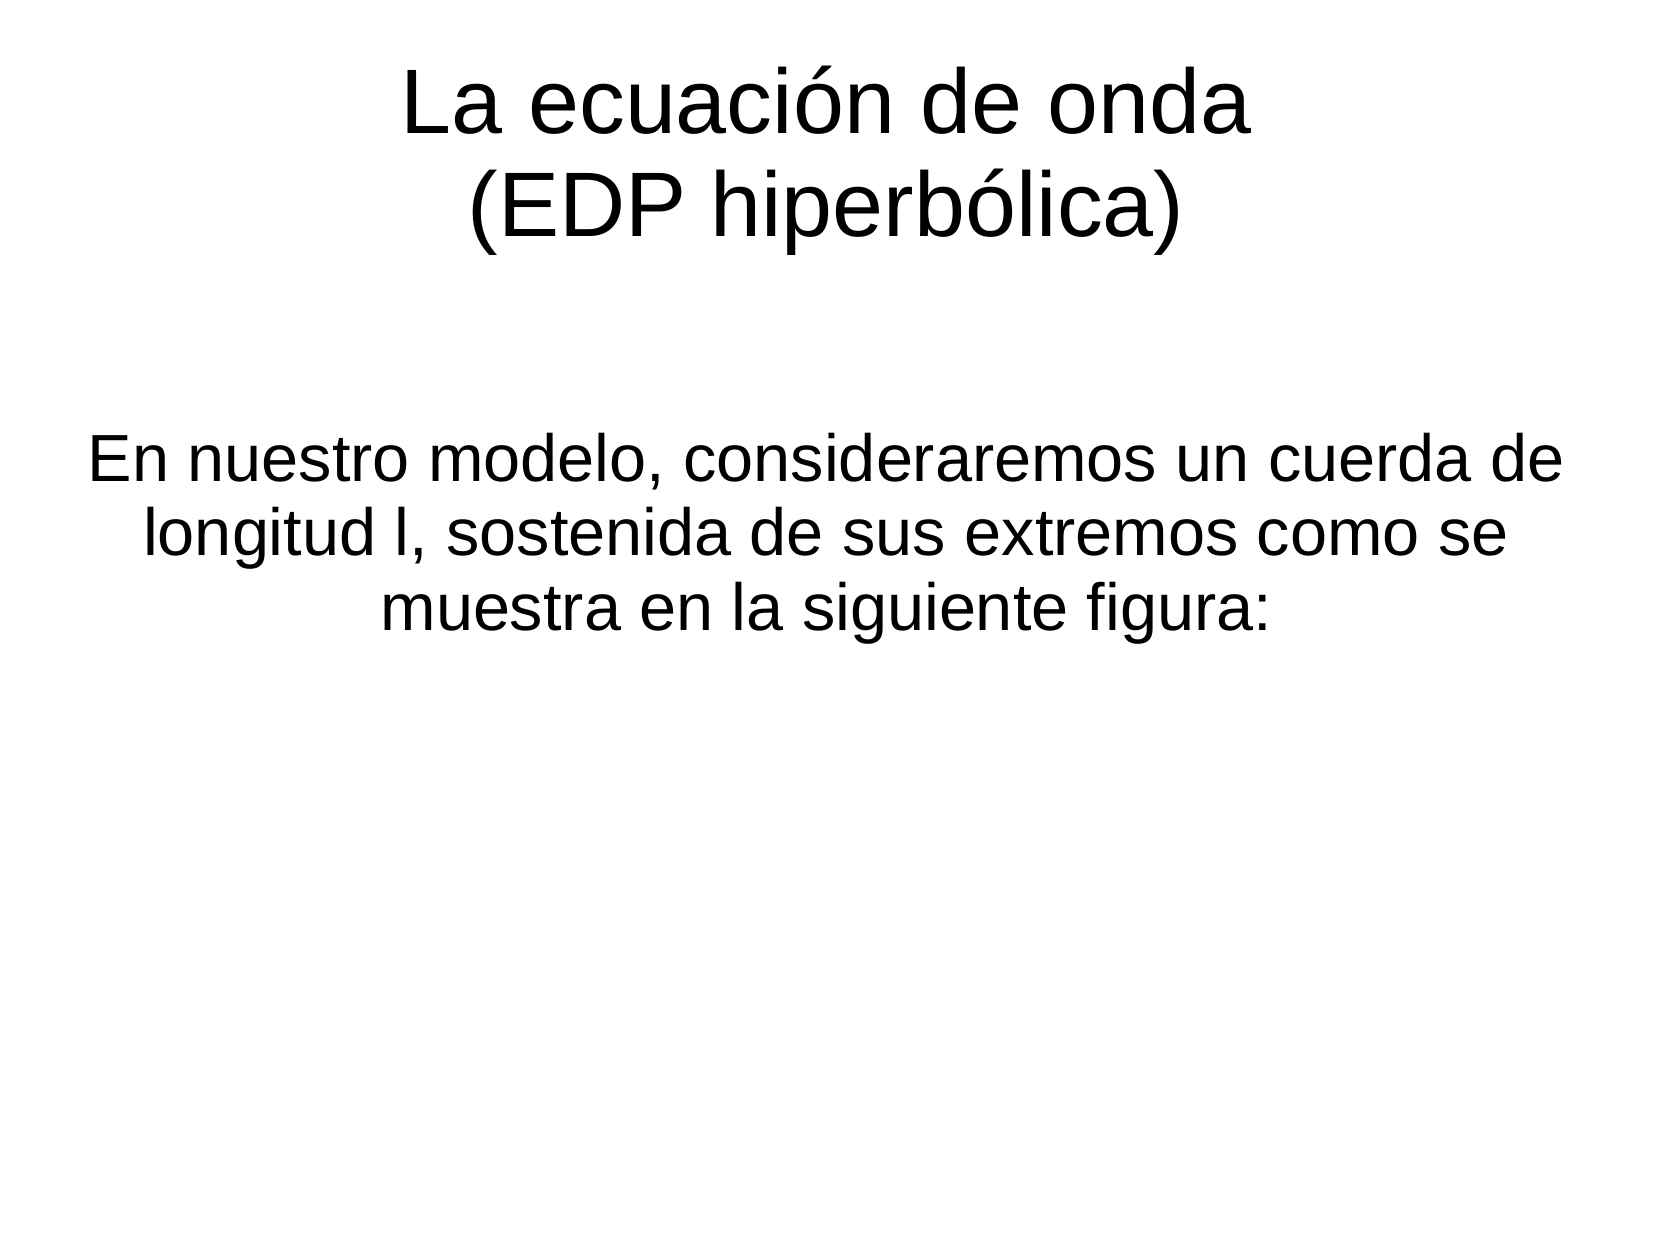

# La ecuación de onda (EDP hiperbólica)
En nuestro modelo, consideraremos un cuerda de longitud l, sostenida de sus extremos como se muestra en la siguiente figura: